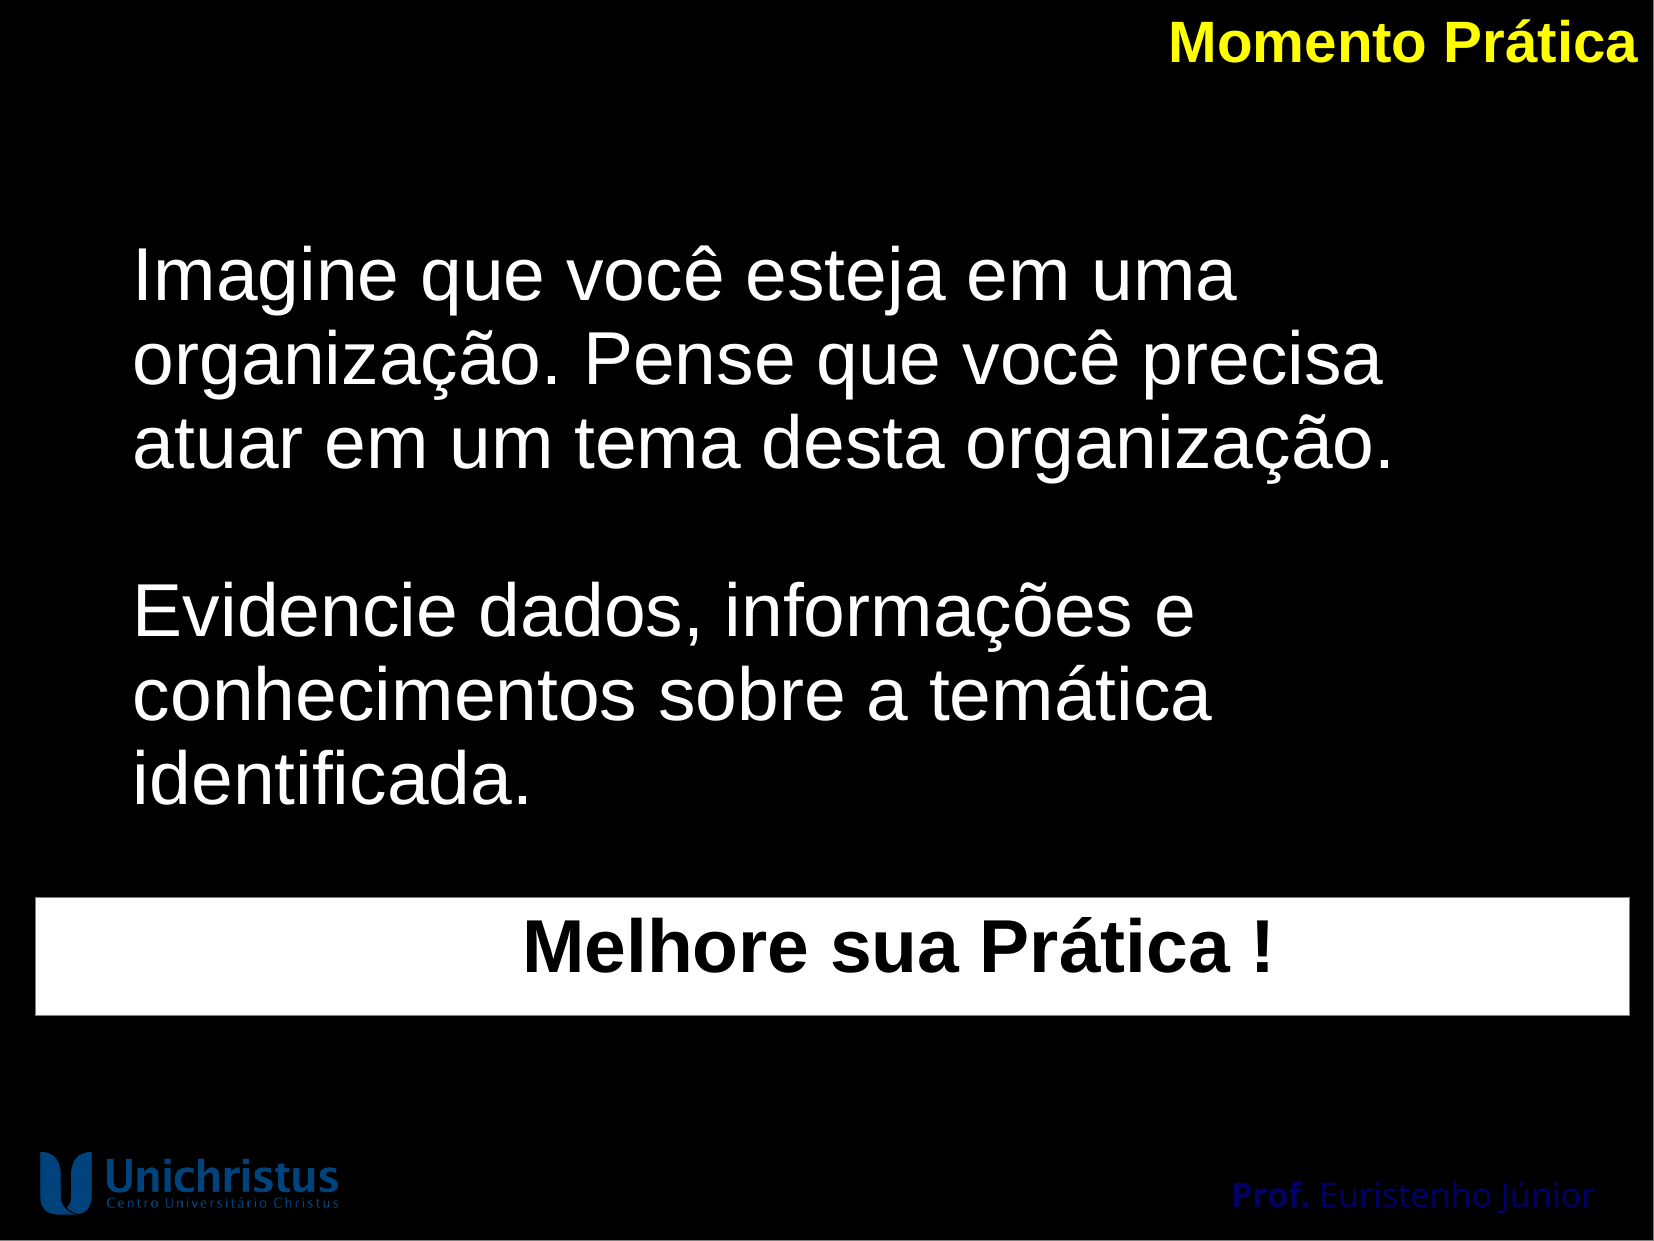

Momento Prática
Imagine que você esteja em uma organização. Pense que você precisa atuar em um tema desta organização.
Evidencie dados, informações e conhecimentos sobre a temática identificada.
 Melhore sua Prática !
Prof. Euristenho Júnior